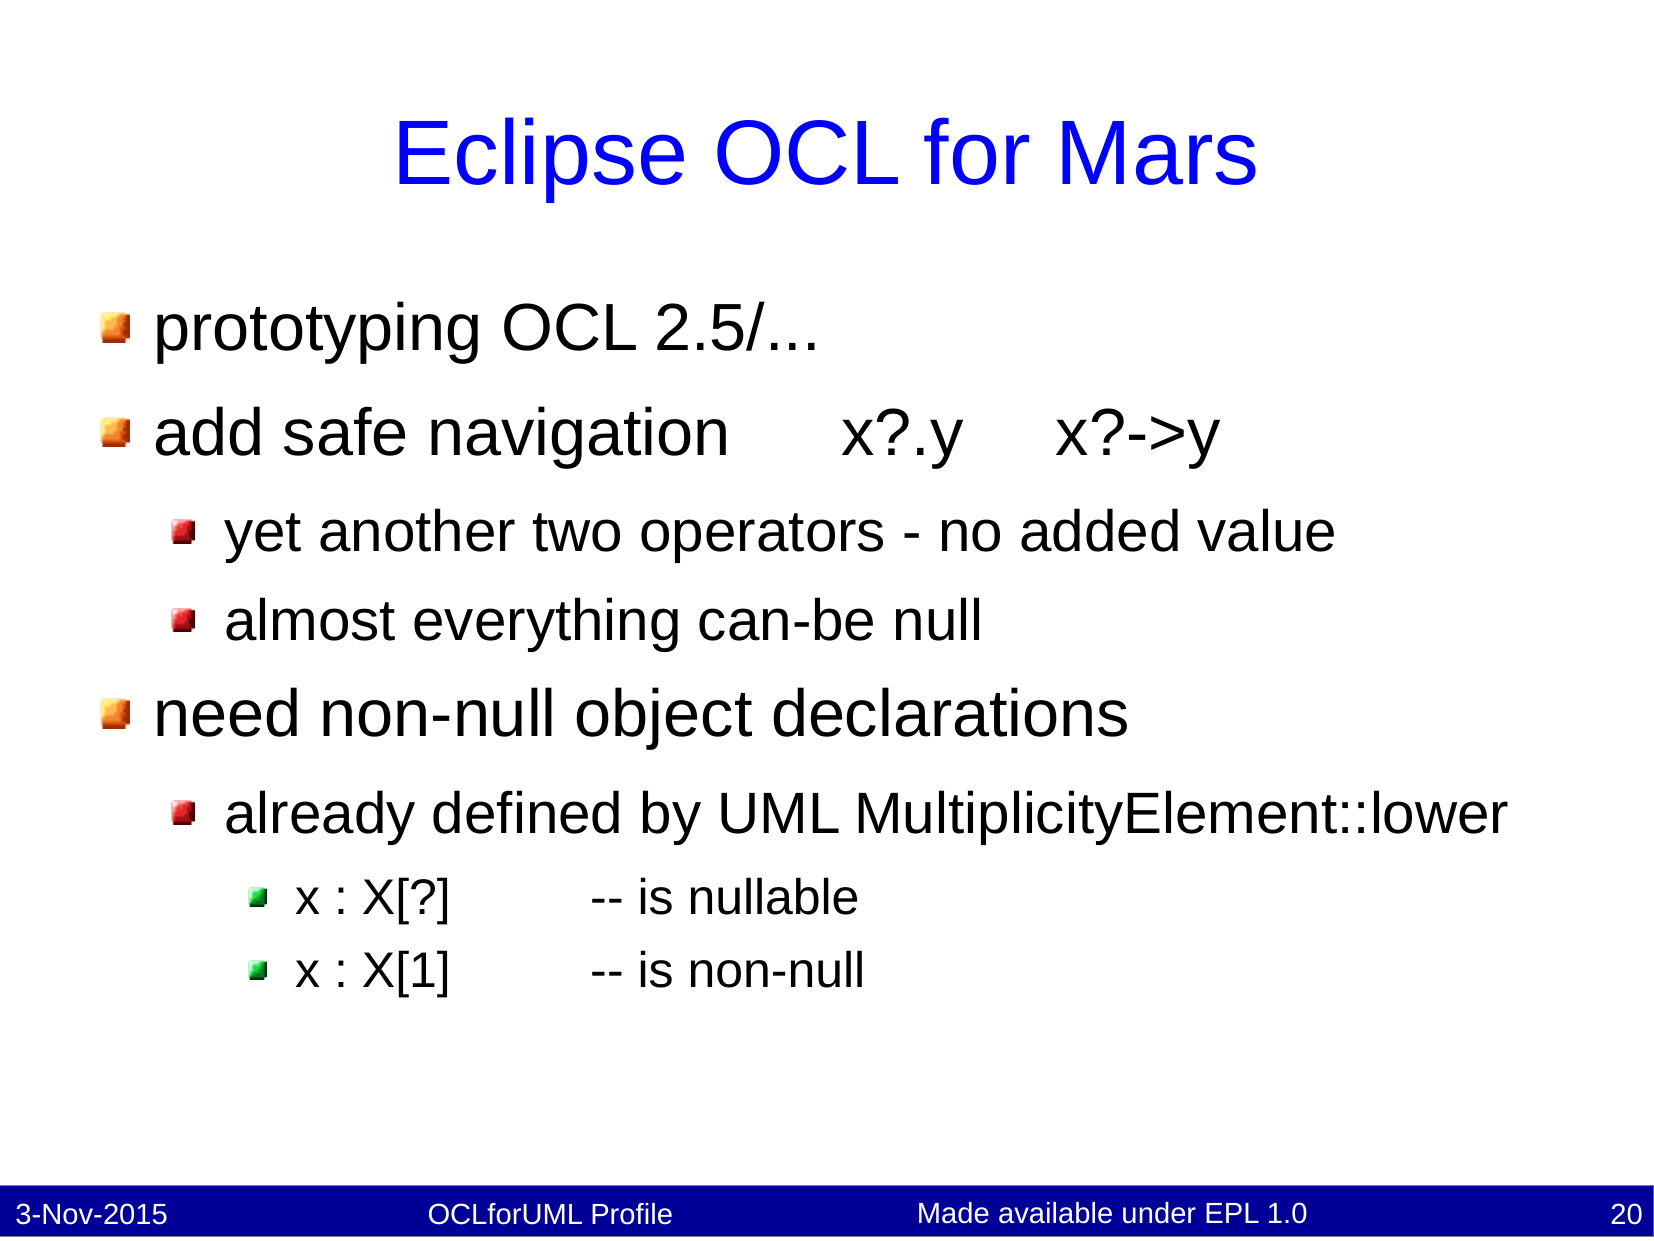

# Eclipse OCL for Mars
prototyping OCL 2.5/...
add safe navigation x?.y x?->y
yet another two operators - no added value
almost everything can-be null
need non-null object declarations
already defined by UML MultiplicityElement::lower
x : X[?] -- is nullable
x : X[1] -- is non-null
3-Nov-2015
OCLforUML Profile
20